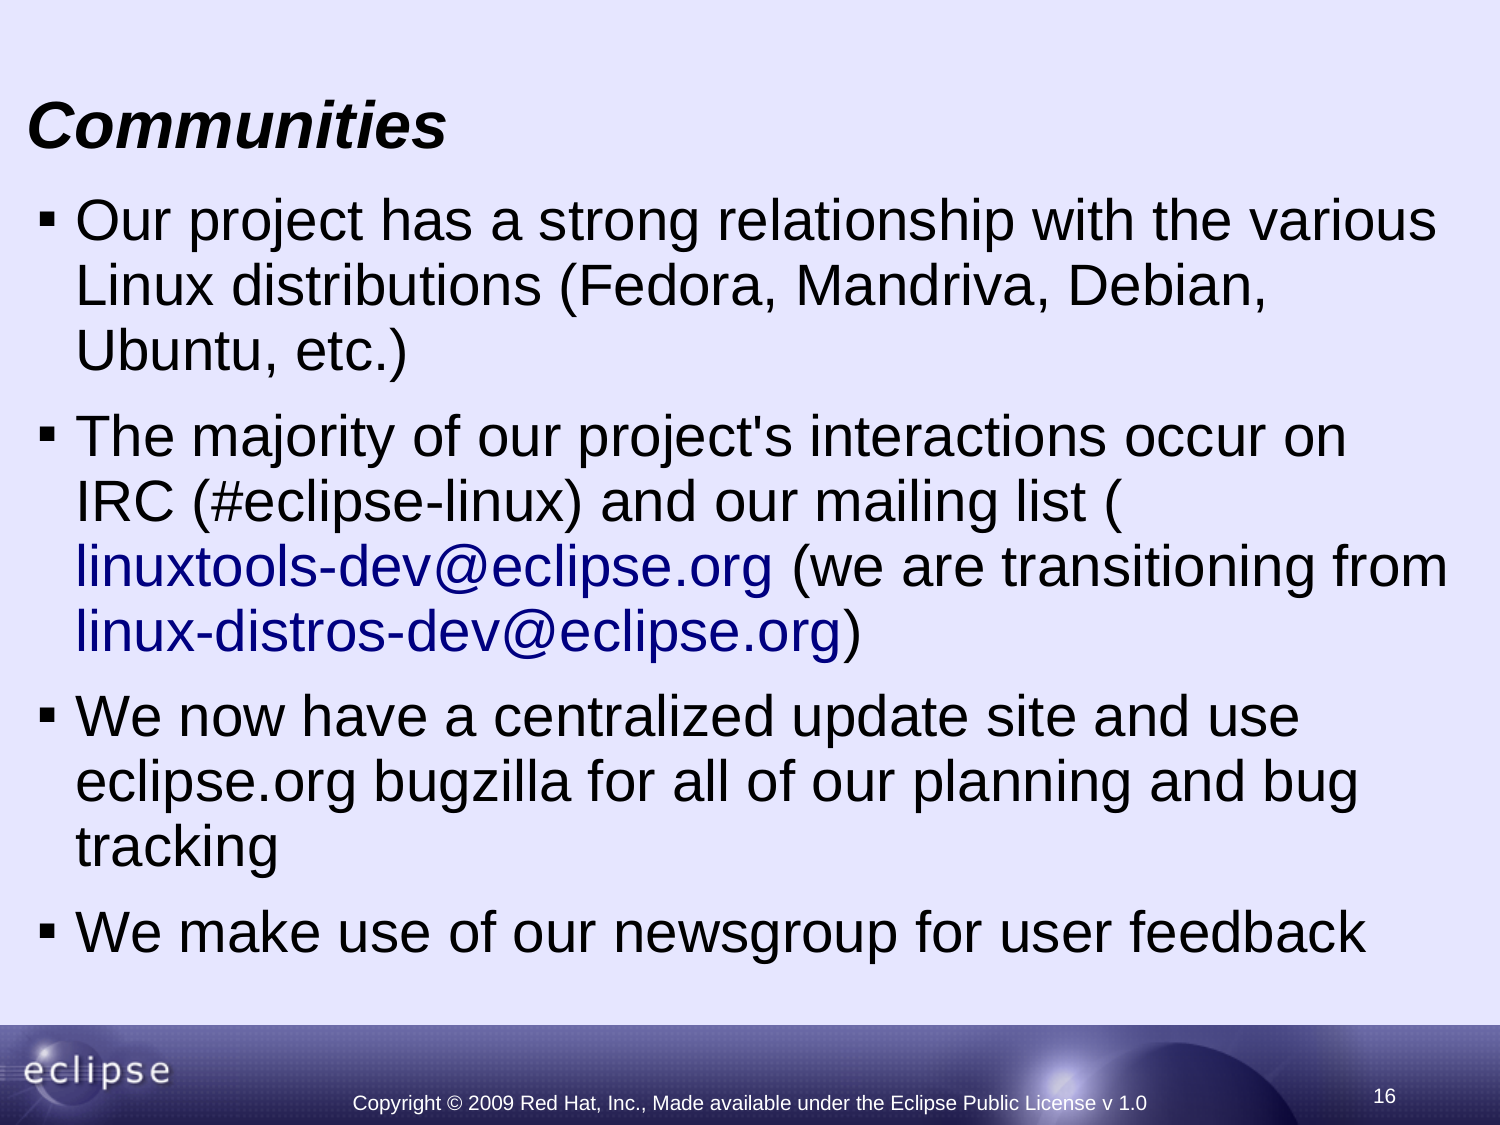

# Communities
Our project has a strong relationship with the various Linux distributions (Fedora, Mandriva, Debian, Ubuntu, etc.)
The majority of our project's interactions occur on IRC (#eclipse-linux) and our mailing list (linuxtools-dev@eclipse.org (we are transitioning from linux-distros-dev@eclipse.org)
We now have a centralized update site and use eclipse.org bugzilla for all of our planning and bug tracking
We make use of our newsgroup for user feedback